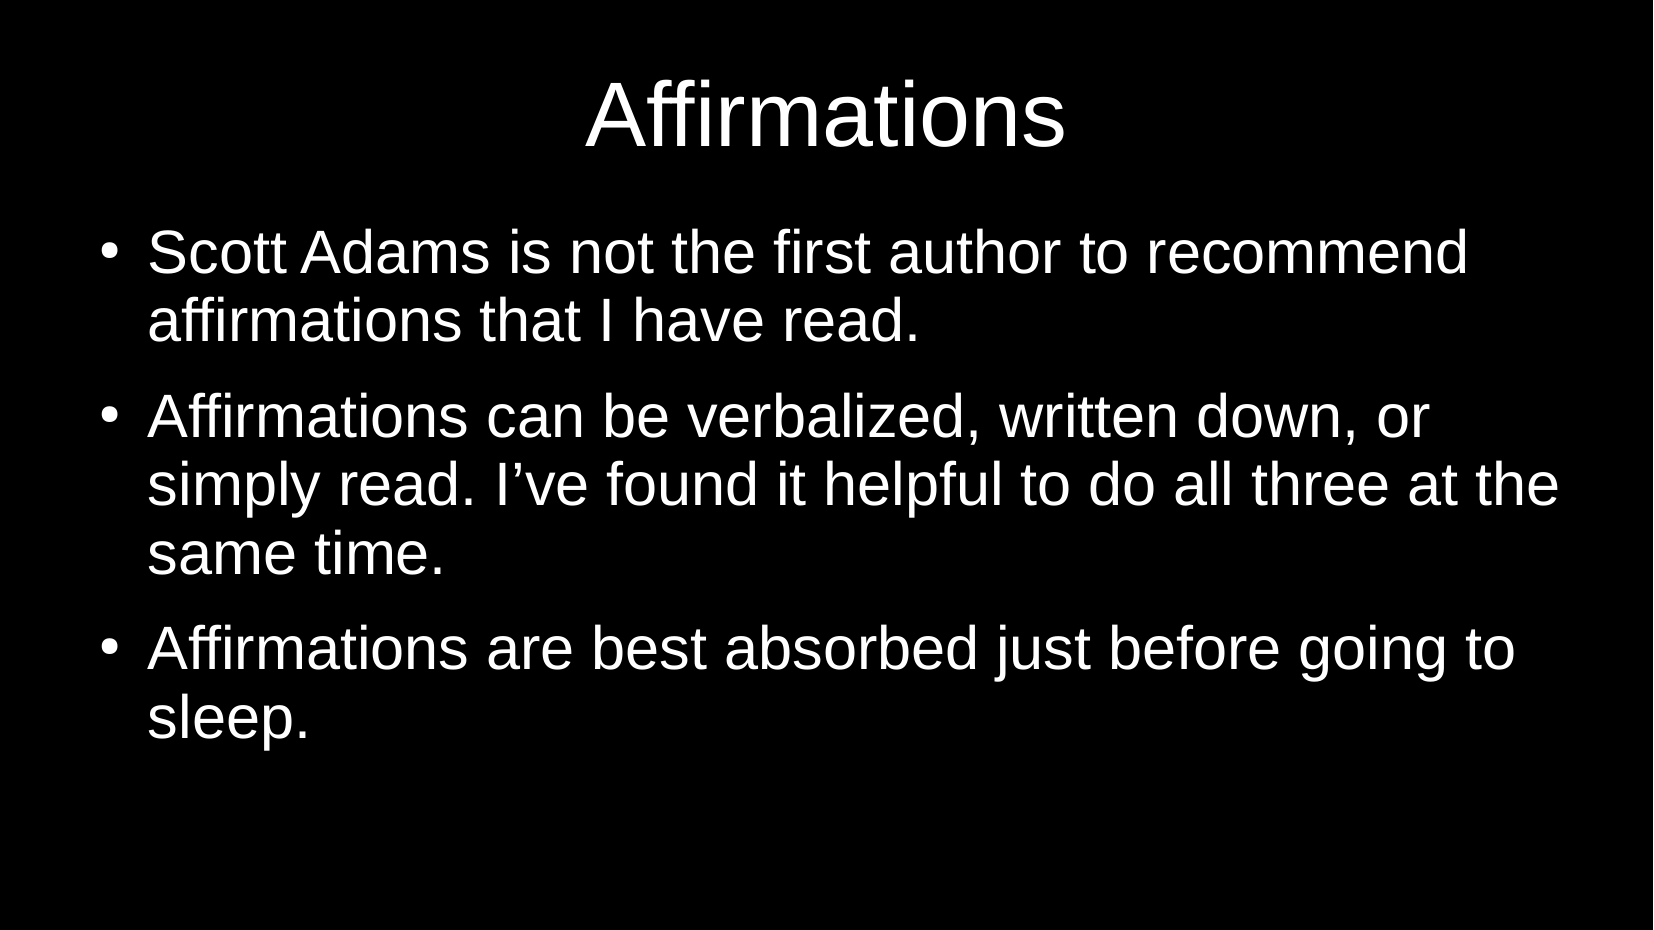

# Affirmations
Scott Adams is not the first author to recommend affirmations that I have read.
Affirmations can be verbalized, written down, or simply read. I’ve found it helpful to do all three at the same time.
Affirmations are best absorbed just before going to sleep.